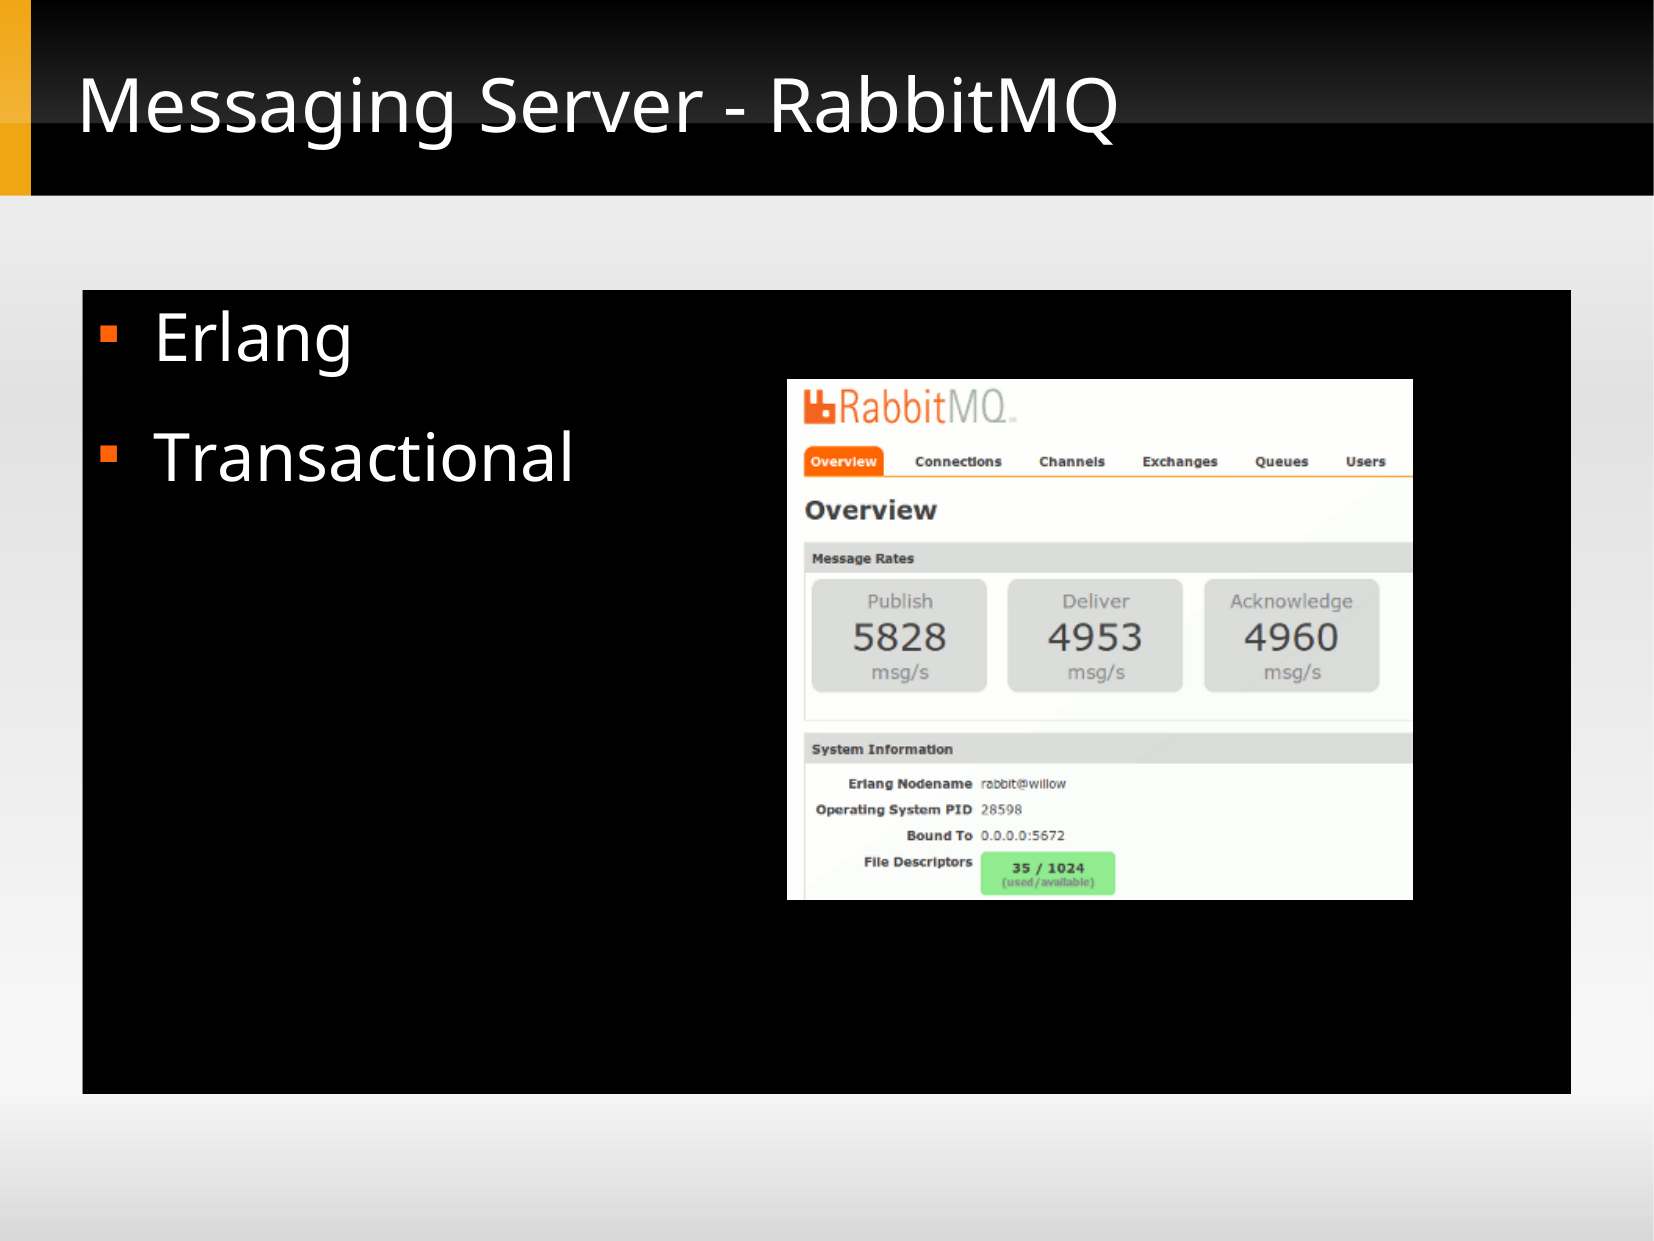

# Messaging Server - RabbitMQ
Erlang
Transactional